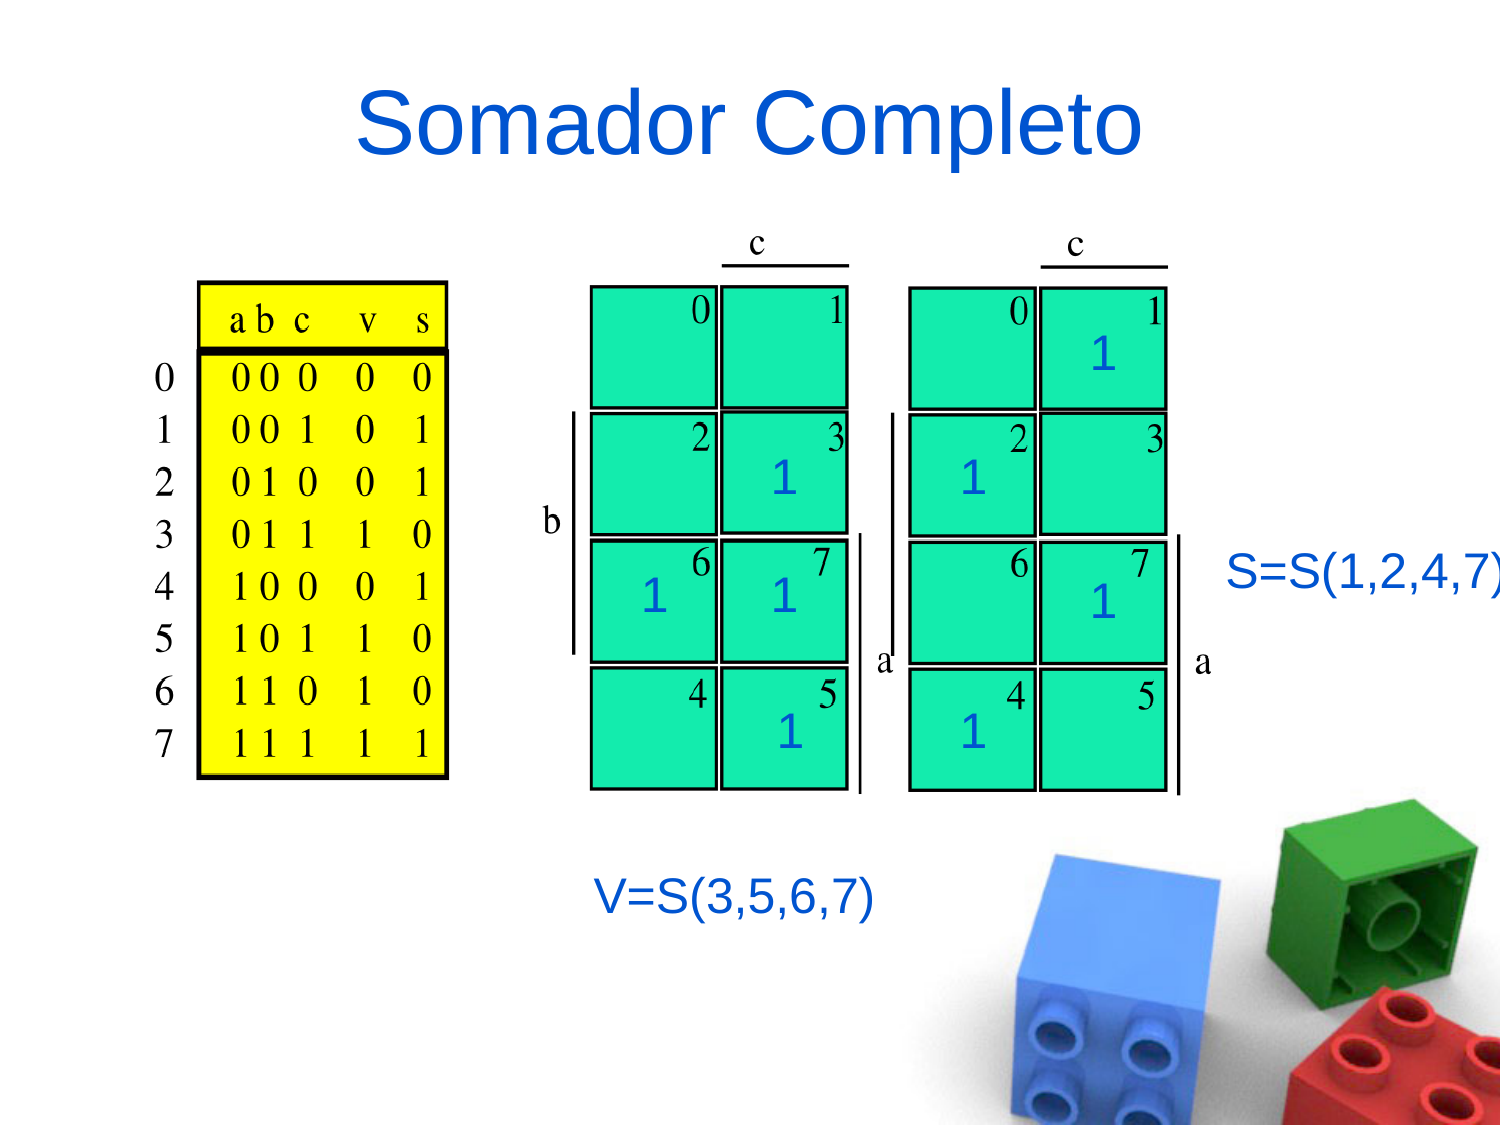

# Somador Completo
1
1
1
S=S(1,2,4,7)
1
1
1
1
1
V=S(3,5,6,7)